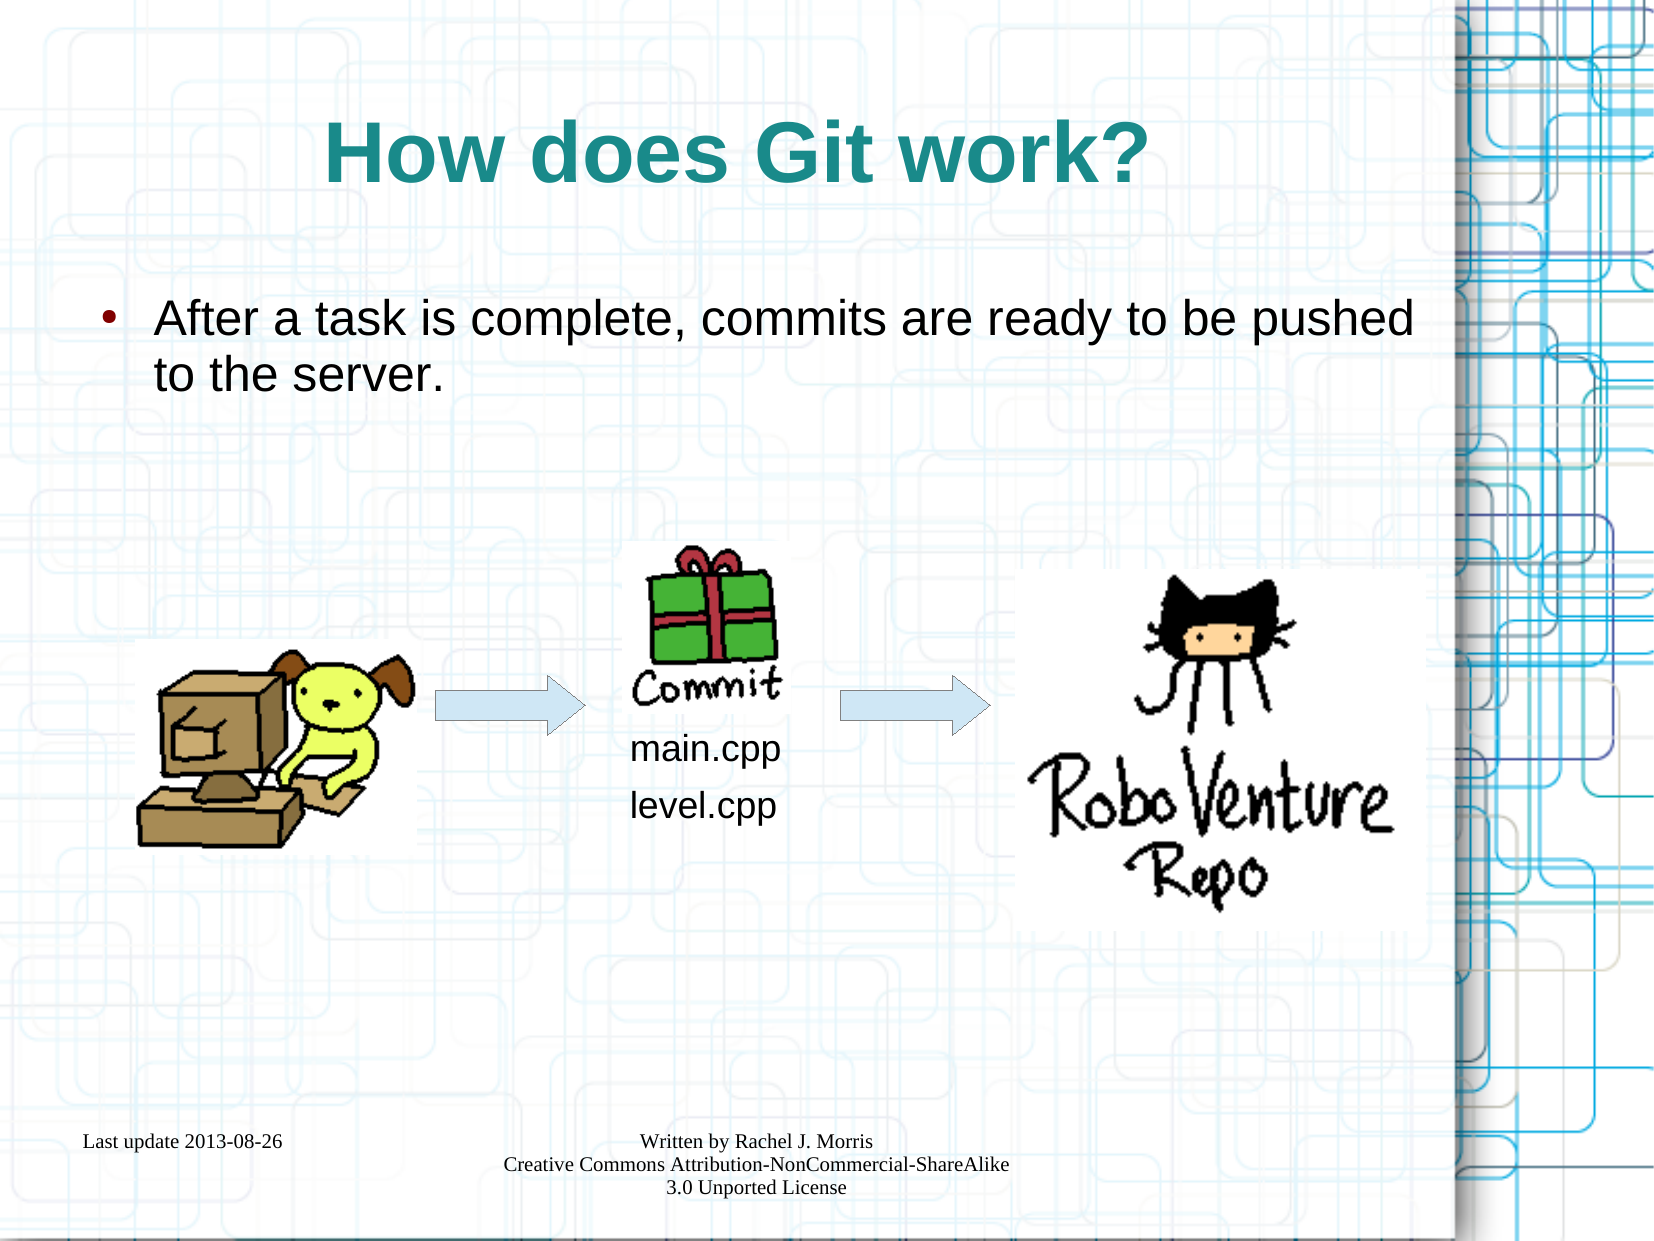

# How does Git work?
After a task is complete, commits are ready to be pushed to the server.
main.cpp
level.cpp